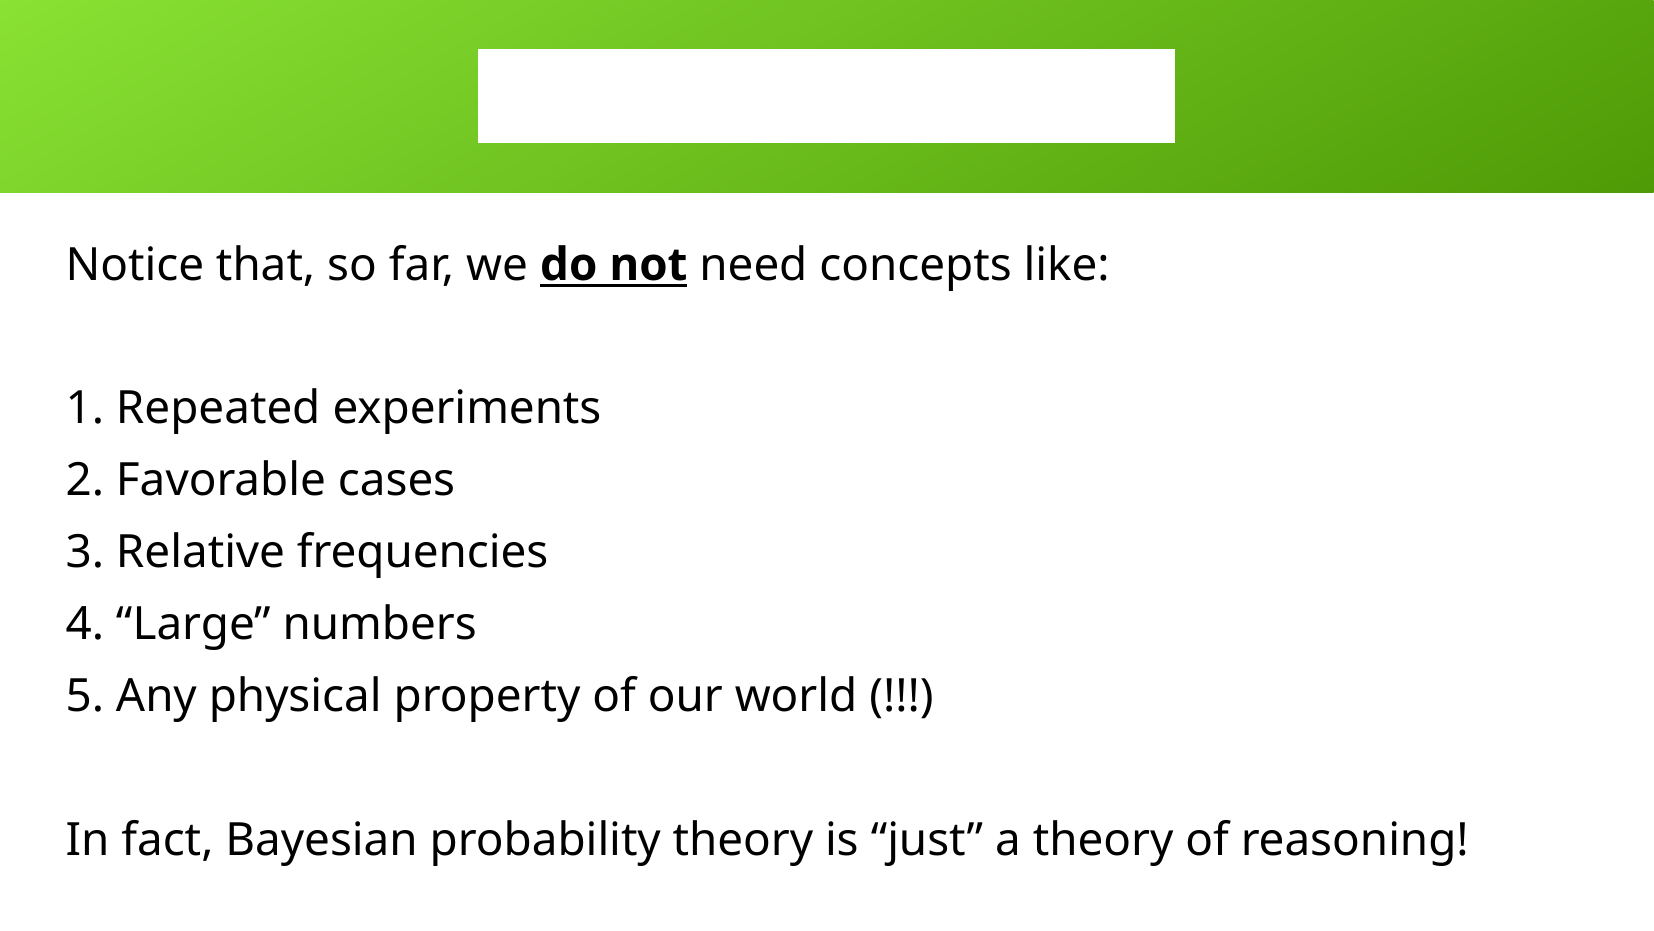

# Bayesian foundations
Notice that, so far, we do not need concepts like:
1. Repeated experiments
2. Favorable cases
3. Relative frequencies
4. “Large” numbers
5. Any physical property of our world (!!!)
In fact, Bayesian probability theory is “just” a theory of reasoning!